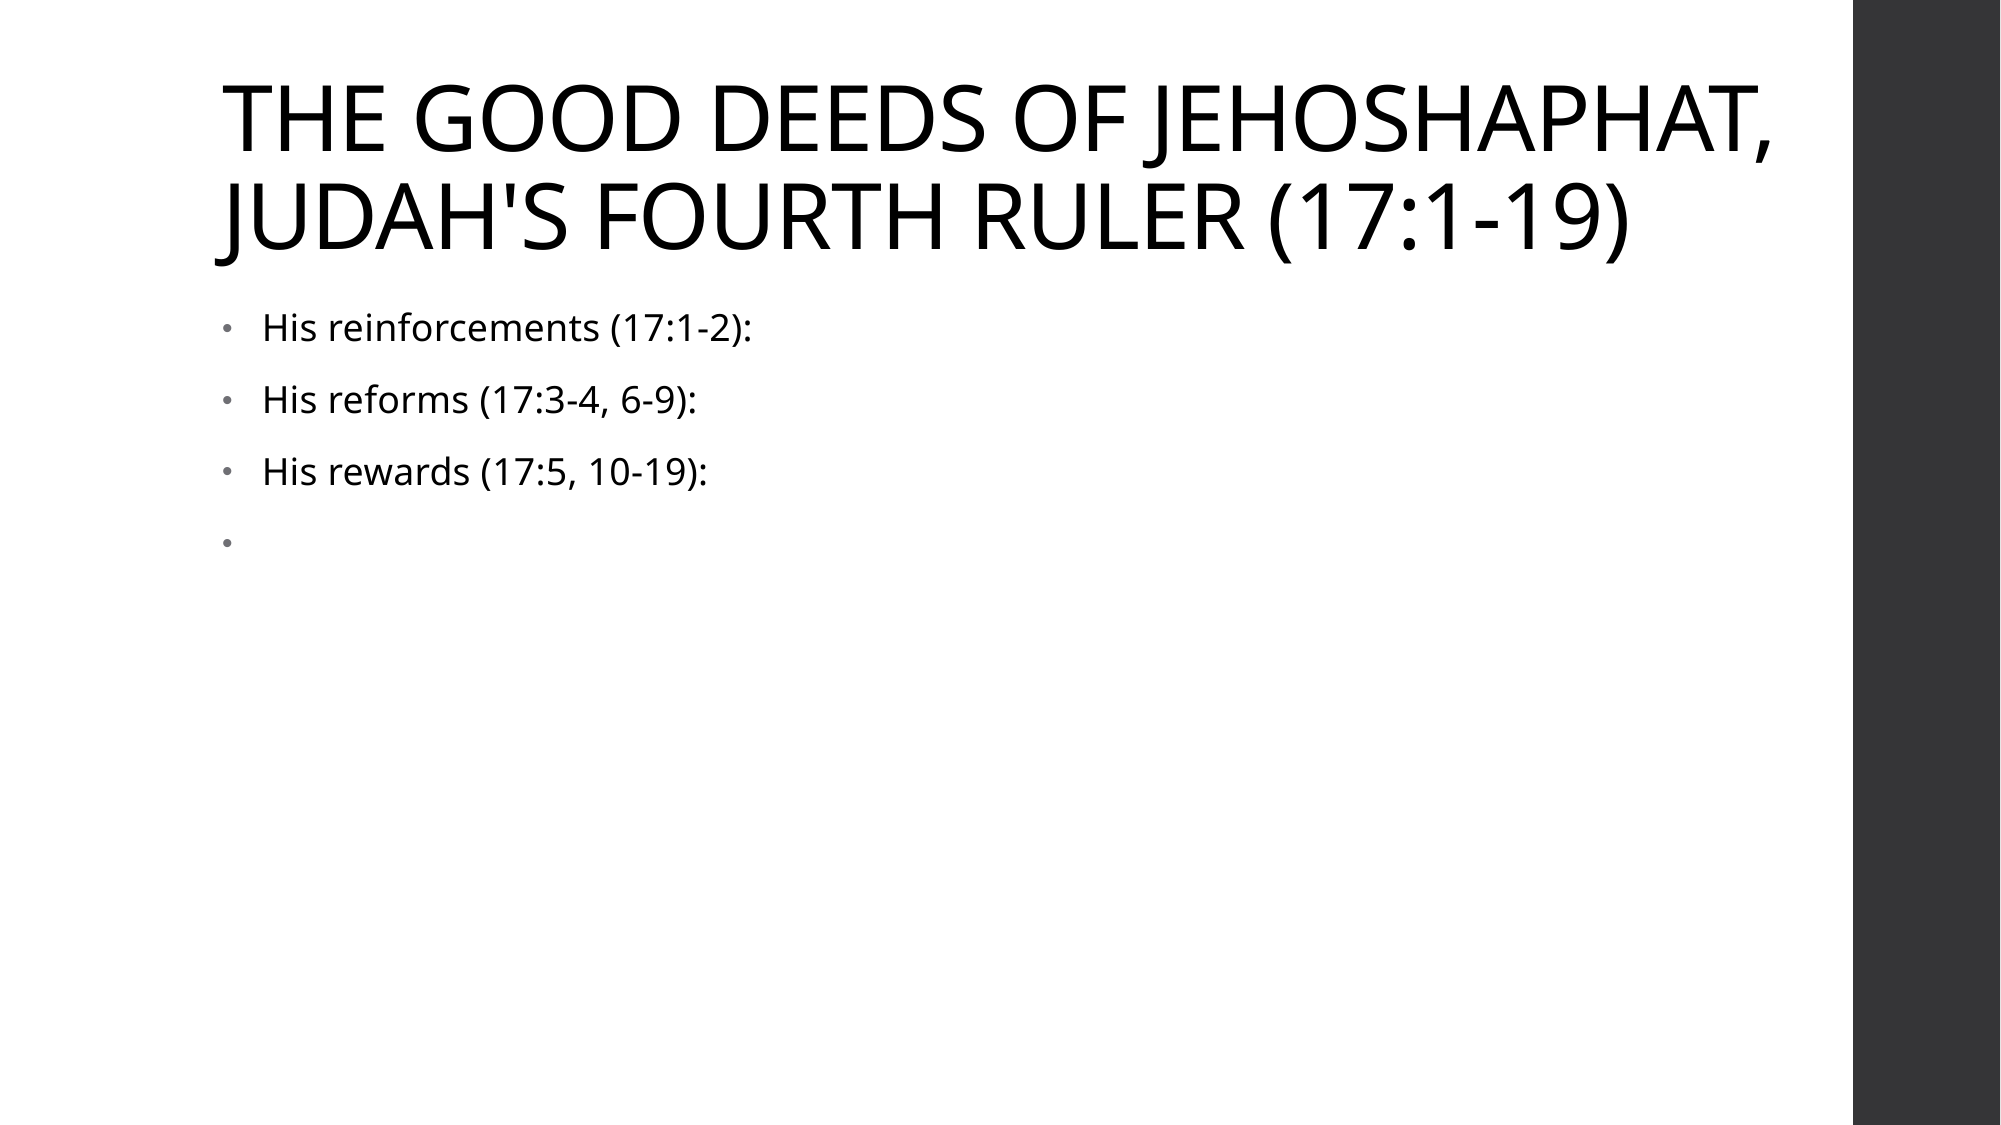

# THE GOOD DEEDS OF JEHOSHAPHAT, JUDAH'S FOURTH RULER (17:1-19)
 His reinforcements (17:1-2):
 His reforms (17:3-4, 6-9):
 His rewards (17:5, 10-19):